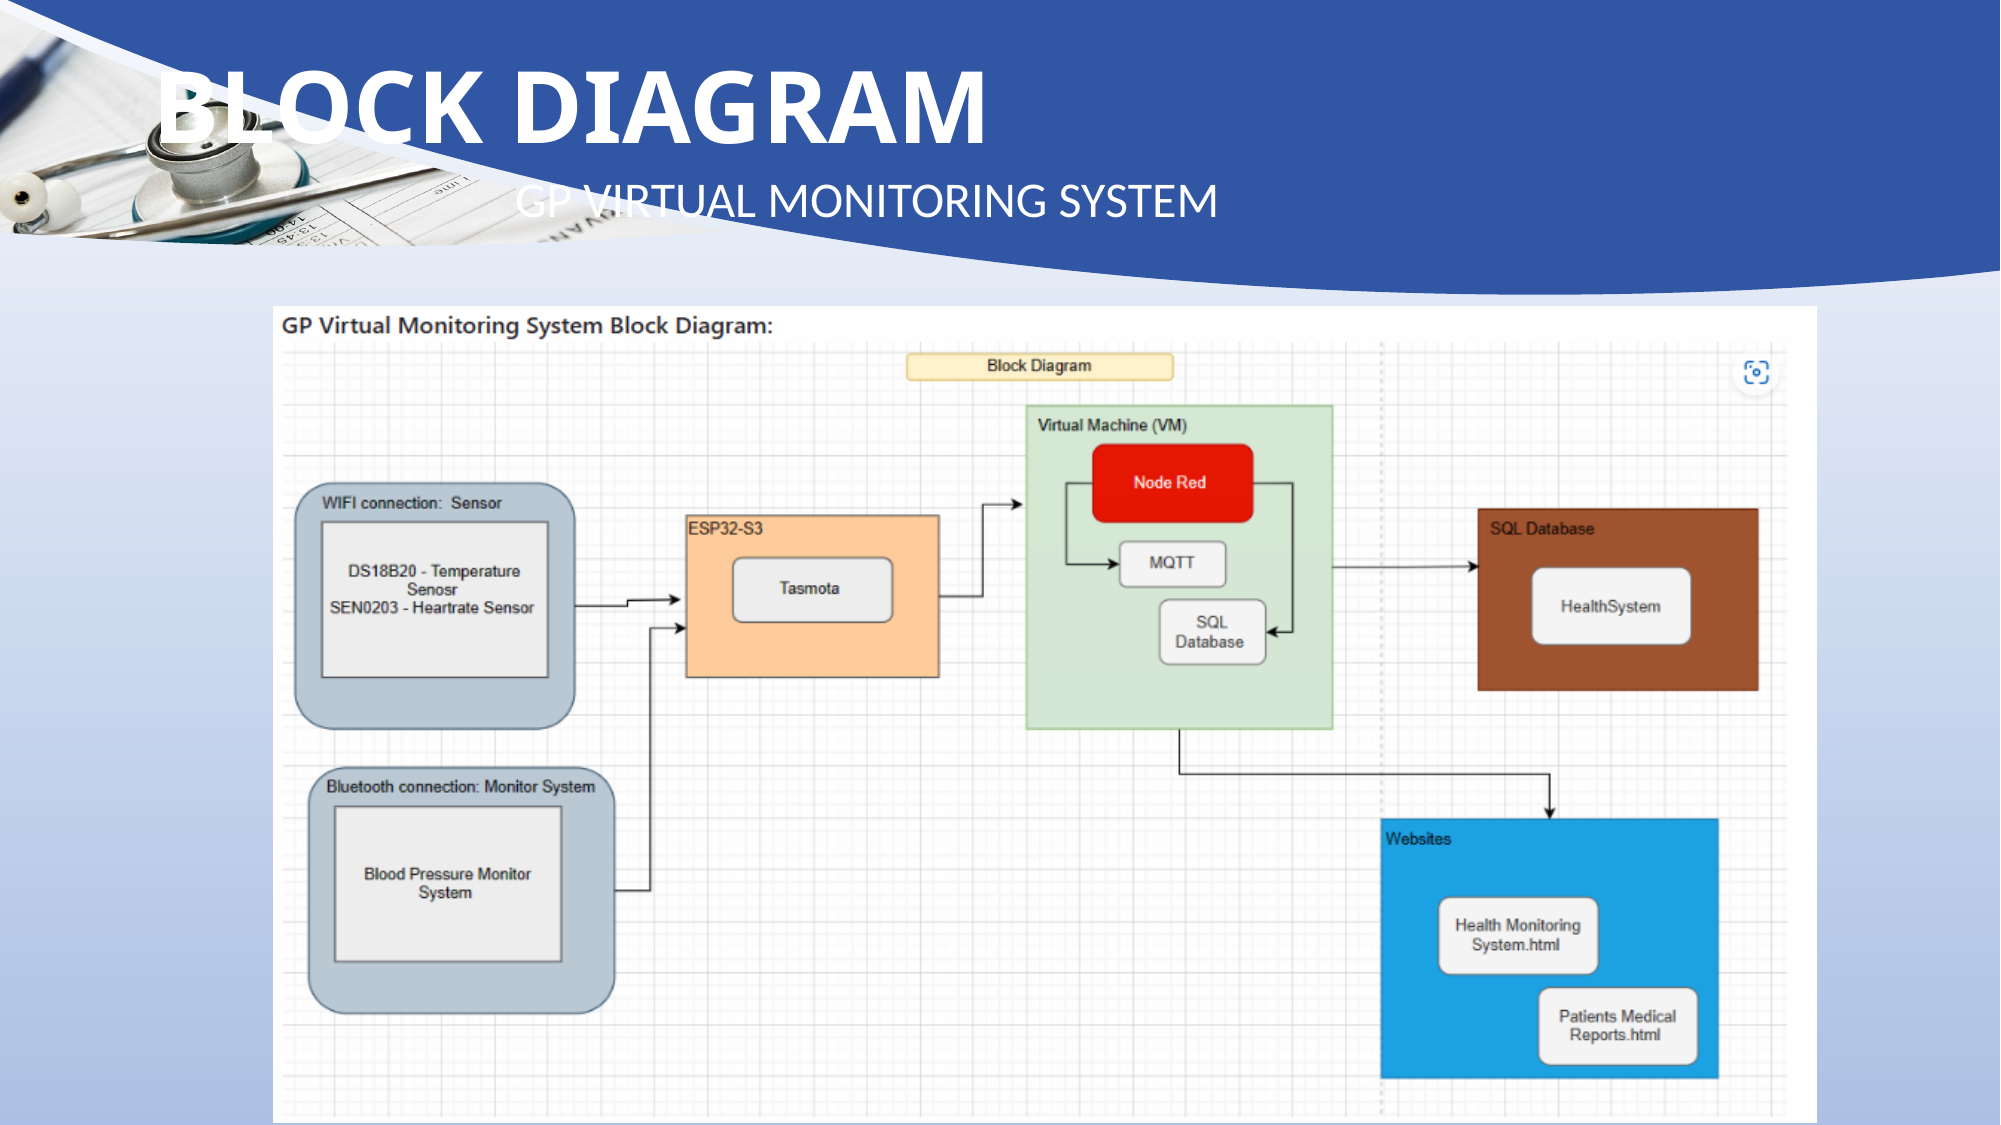

# BLOCK DIAGRAM
GP VIRTUAL MONITORING SYSTEM